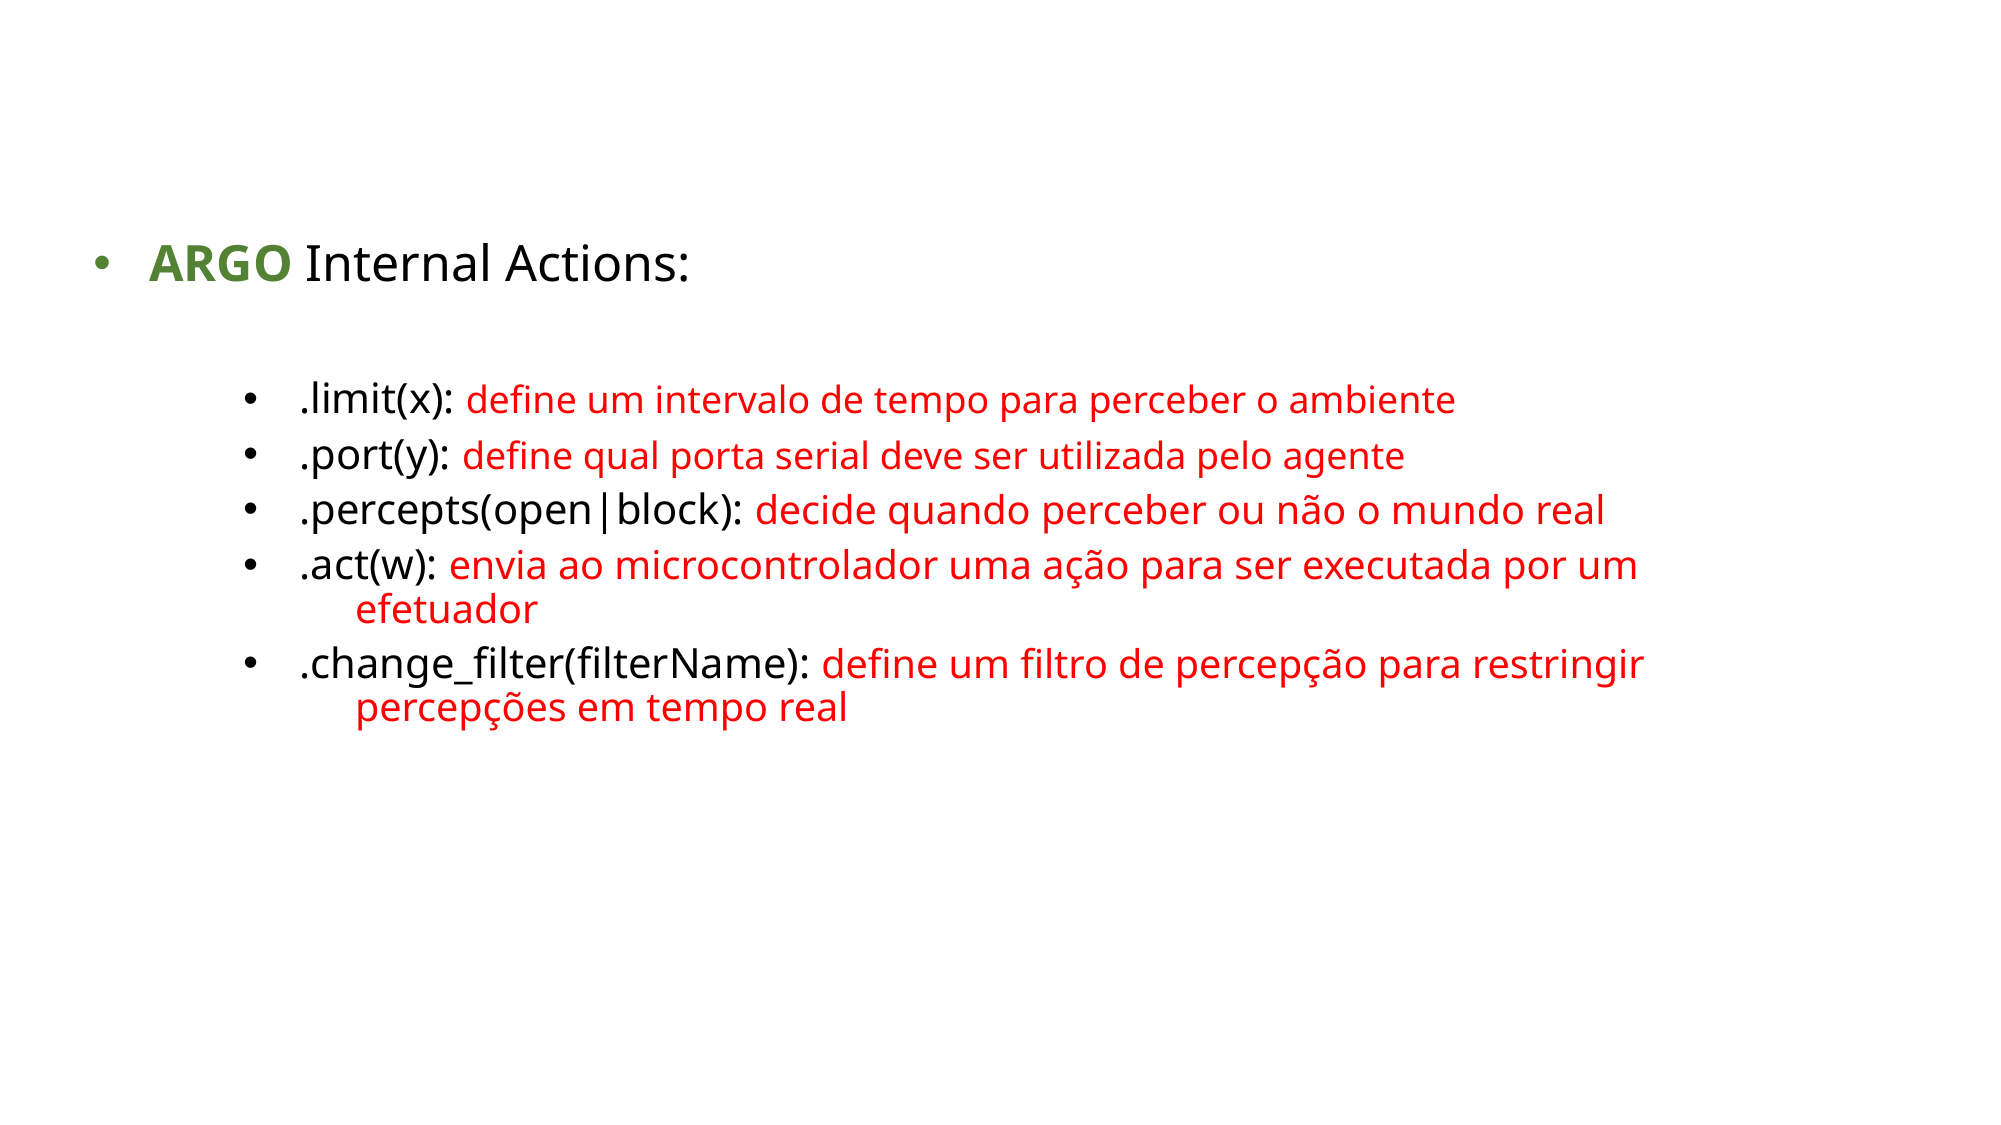

Argo for Jason
ARGO Internal Actions:
.limit(x): define um intervalo de tempo para perceber o ambiente
.port(y): define qual porta serial deve ser utilizada pelo agente
.percepts(open|block): decide quando perceber ou não o mundo real
.act(w): envia ao microcontrolador uma ação para ser executada por um efetuador
.change_filter(filterName): define um filtro de percepção para restringir percepções em tempo real